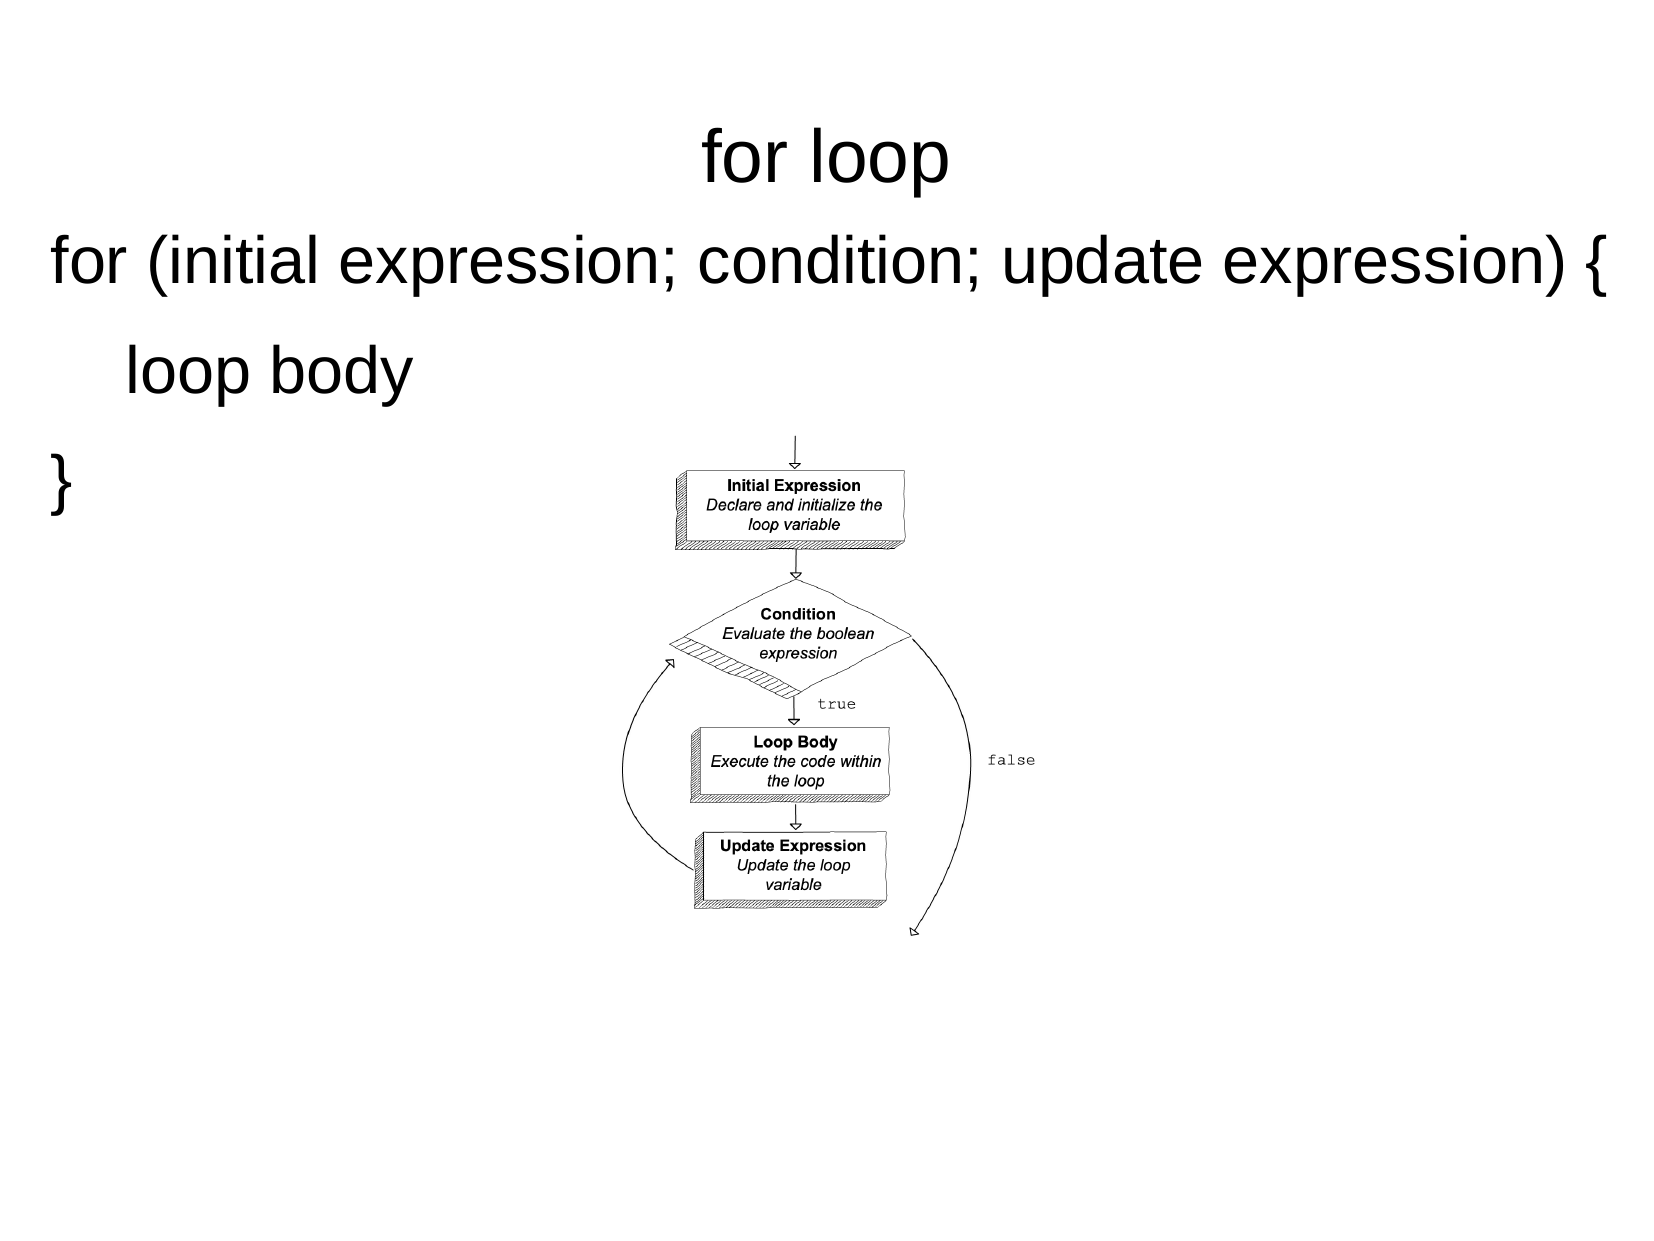

# for loop
for (initial expression; condition; update expression) {
	loop body
}